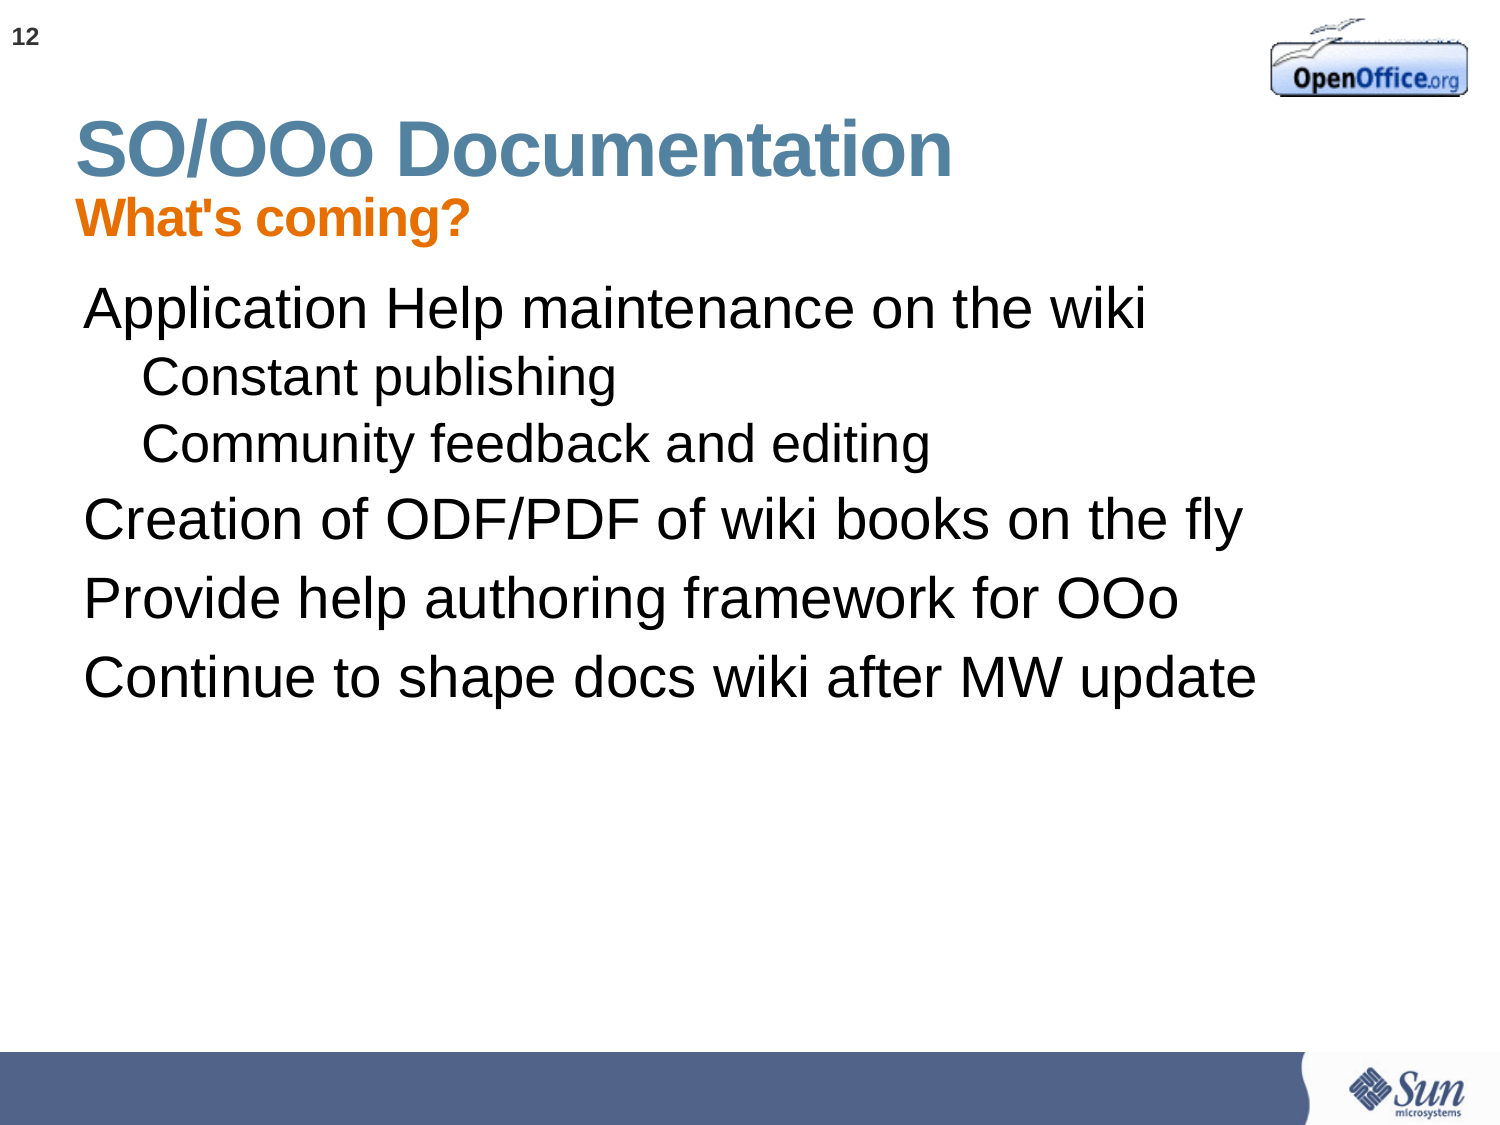

# SO/OOo Documentation What's coming?
Application Help maintenance on the wiki
Constant publishing
Community feedback and editing
Creation of ODF/PDF of wiki books on the fly
Provide help authoring framework for OOo
Continue to shape docs wiki after MW update